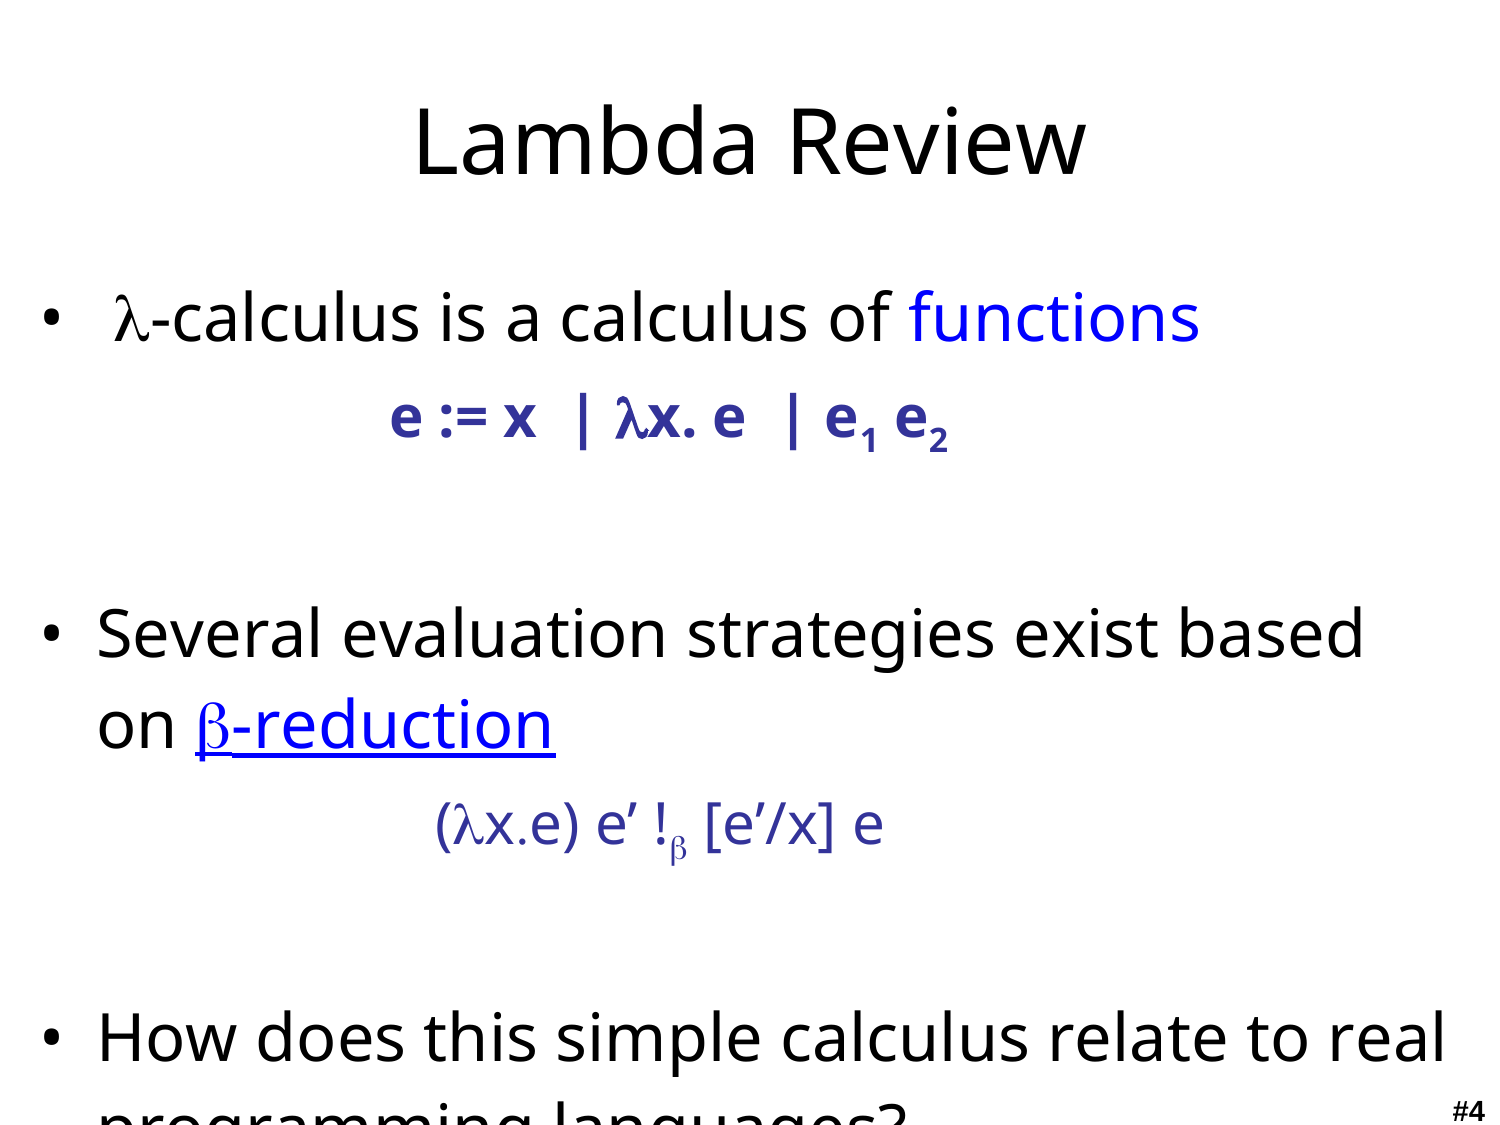

# Lambda Review
 -calculus is a calculus of functions
 e := x | x. e | e1 e2
Several evaluation strategies exist based on -reduction
 (xe) e’ ! [e’/x] e
How does this simple calculus relate to real programming languages?
4